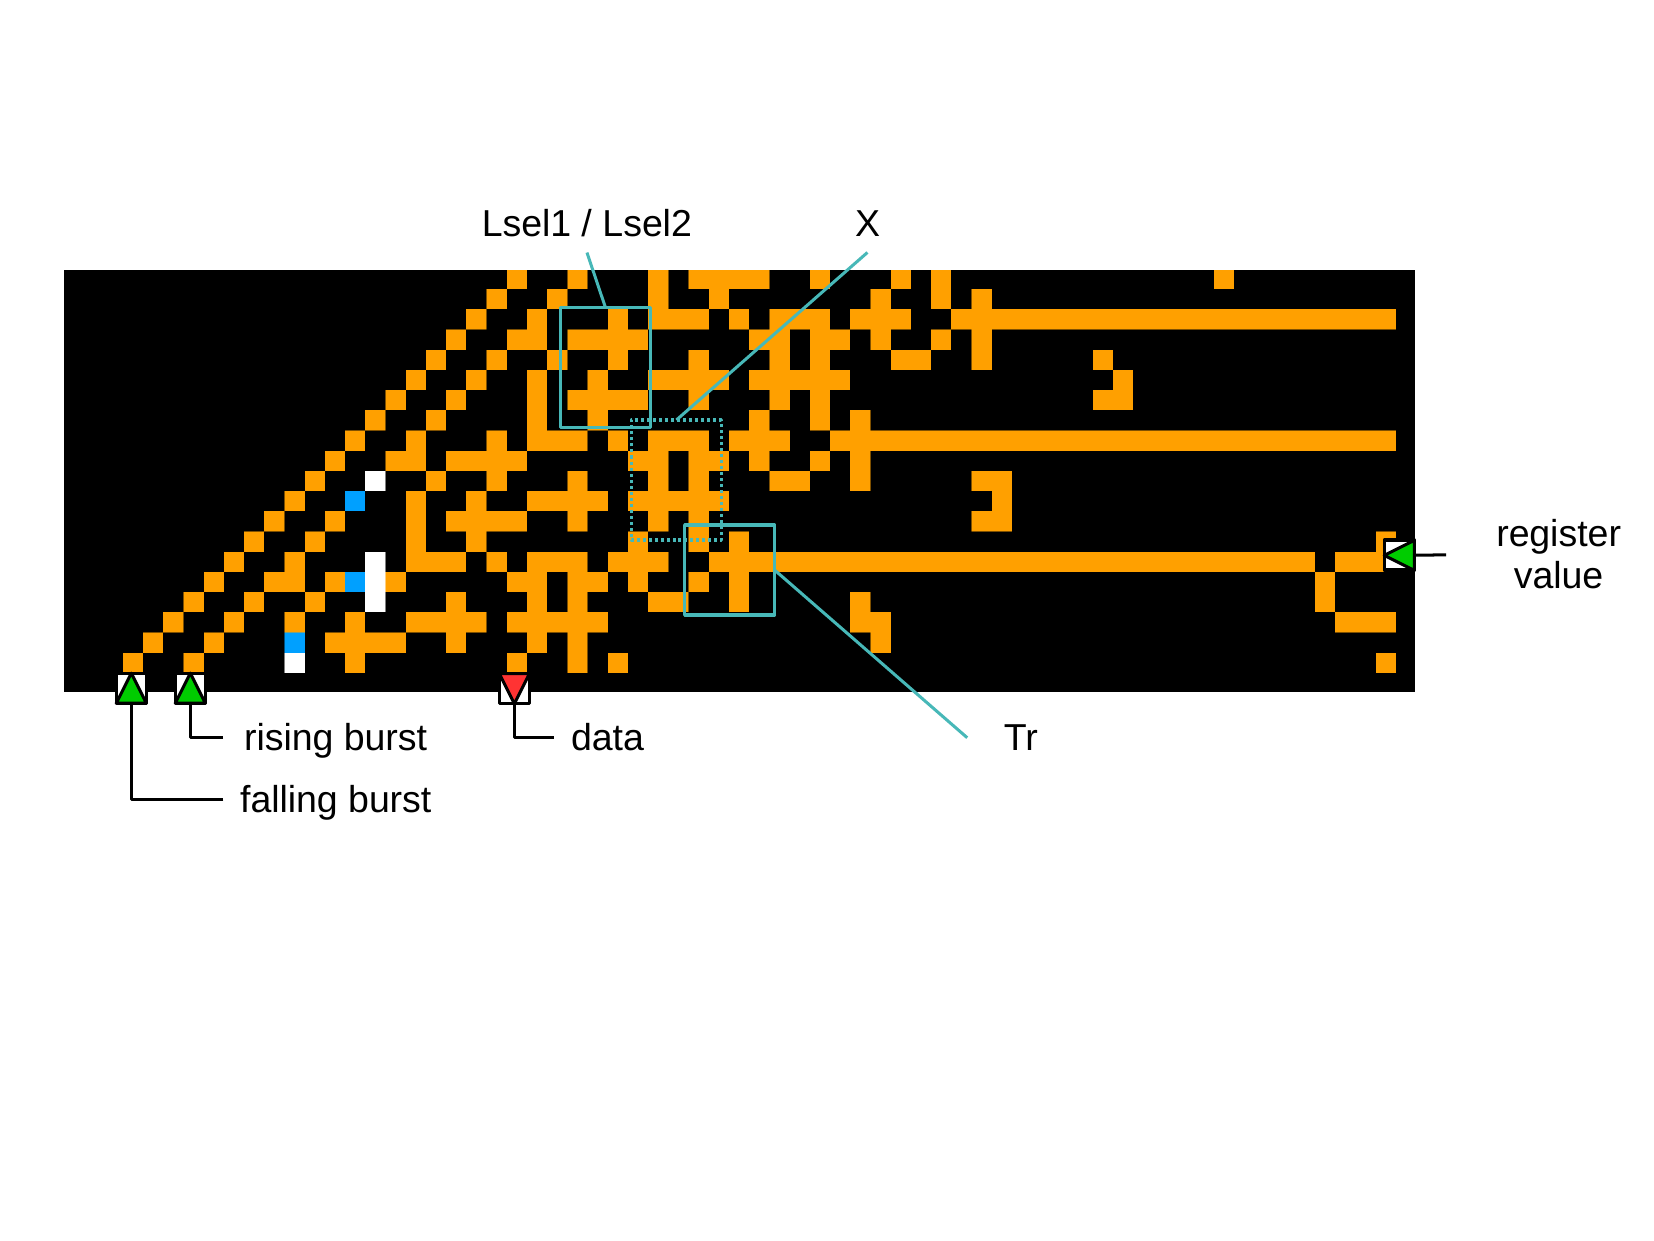

X
Lsel1 / Lsel2
register
value
rising burst
data
Tr
falling burst